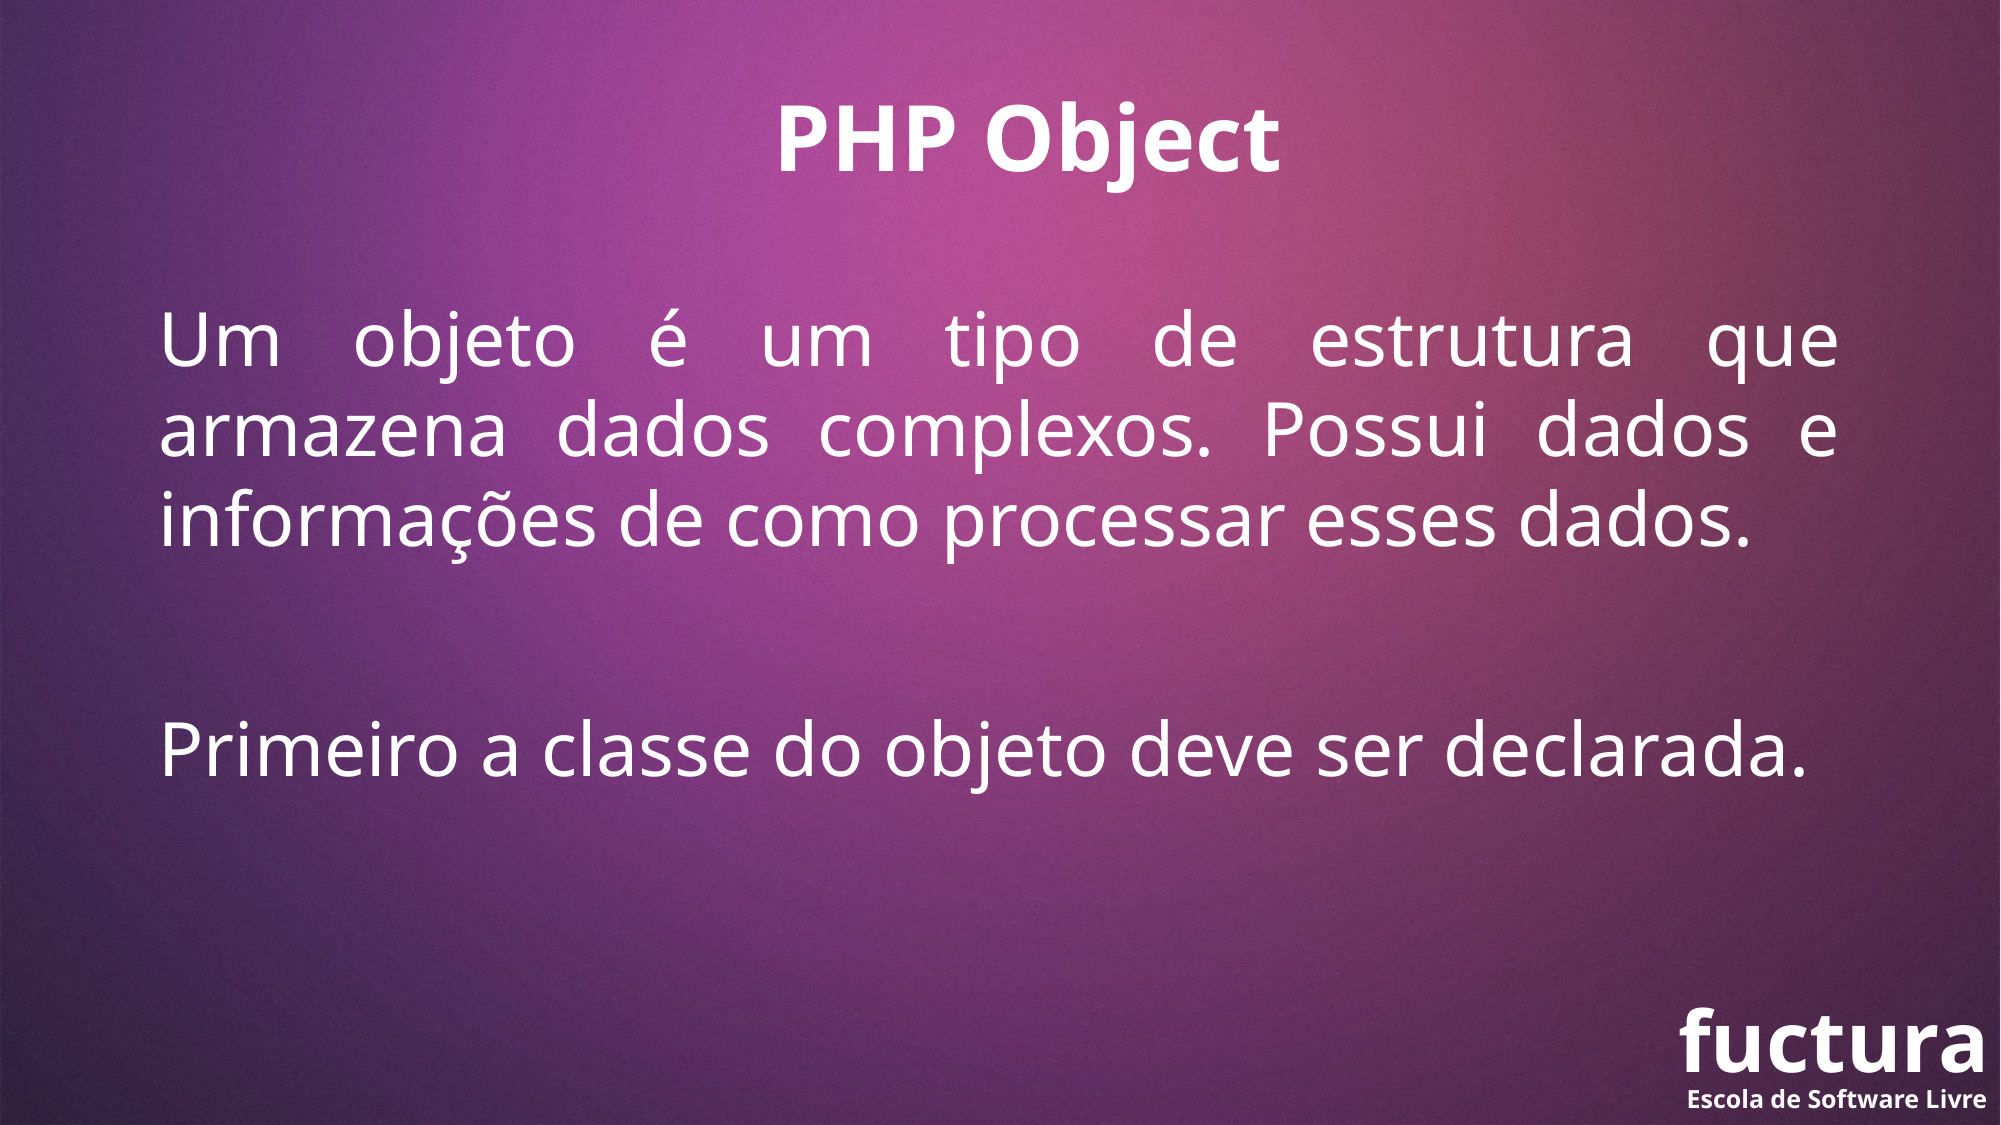

PHP Object
Um objeto é um tipo de estrutura que armazena dados complexos. Possui dados e informações de como processar esses dados.
Primeiro a classe do objeto deve ser declarada.
fuctura
Escola de Software Livre